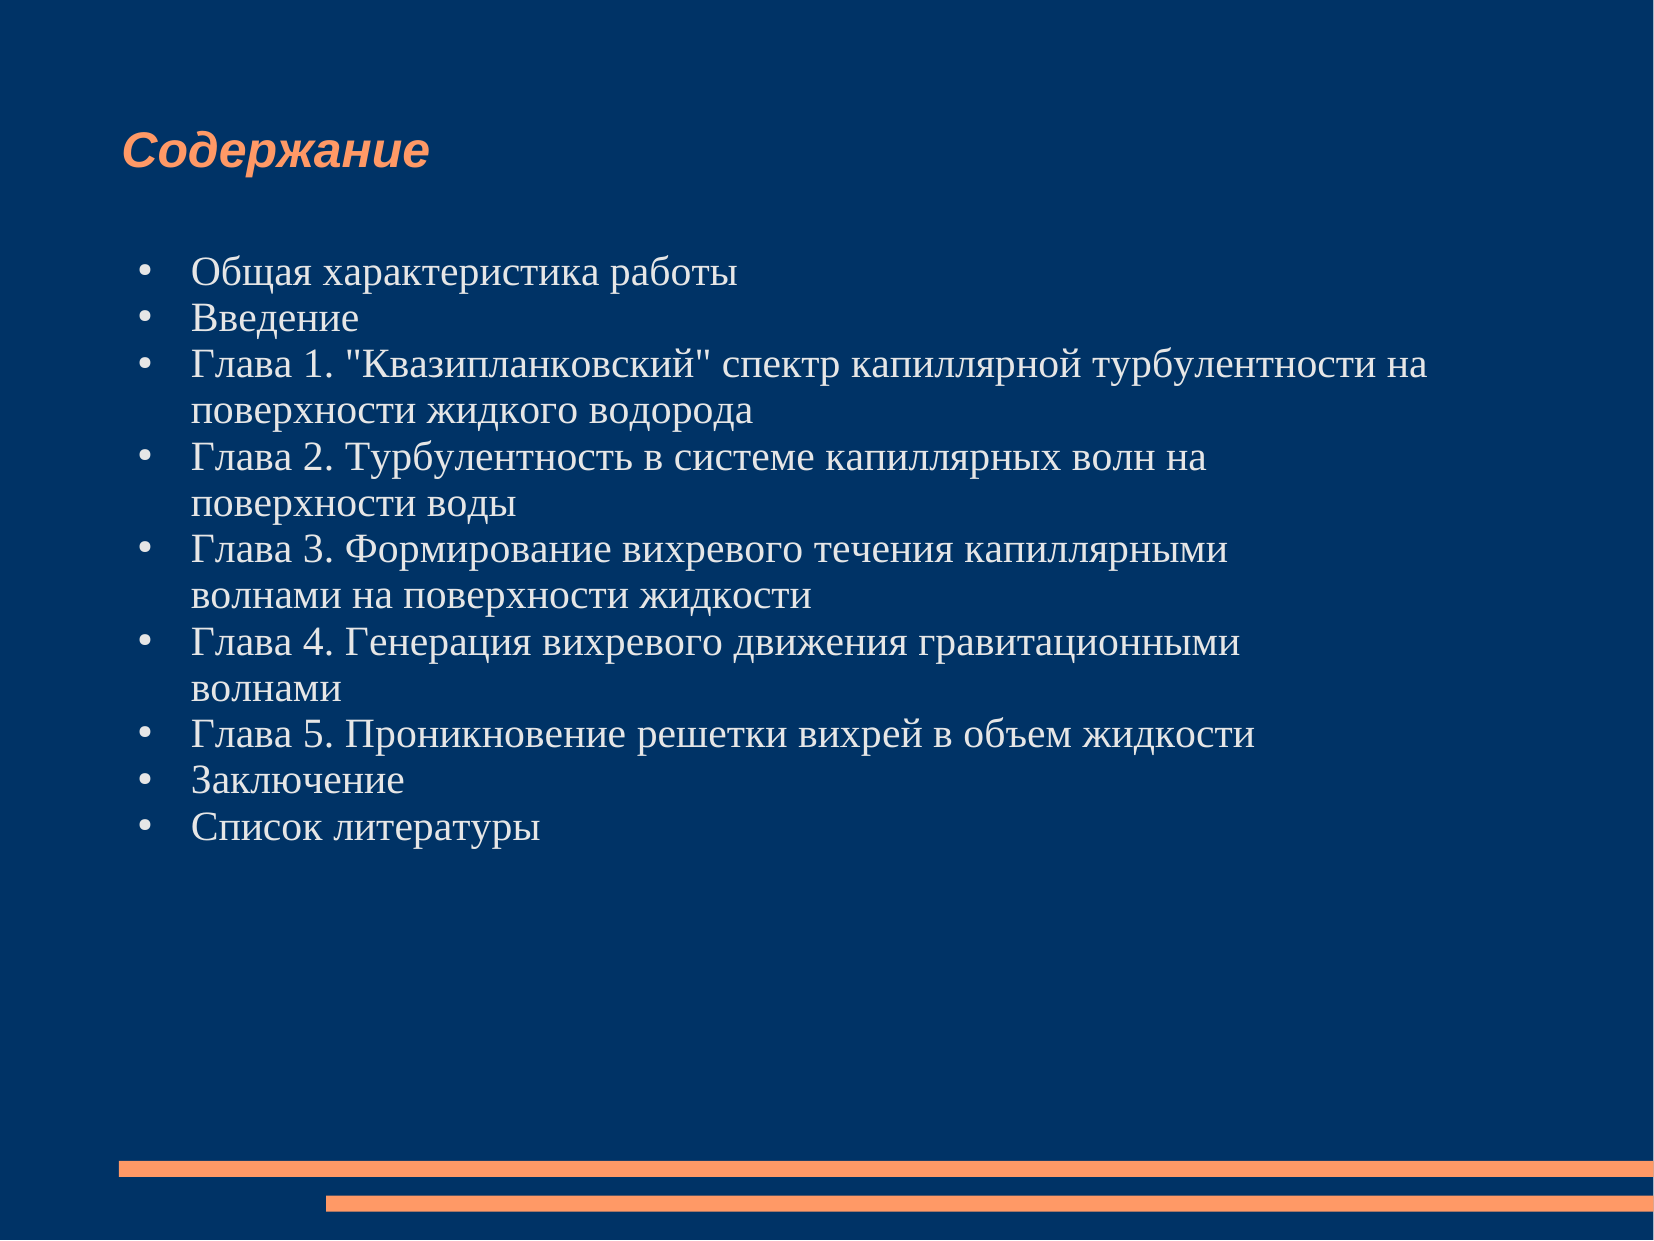

# Содержание
Общая характеристика работы
Введение
Глава 1. "Квазипланковский" спектр капиллярной турбулентности на поверхности жидкого водорода
Глава 2. Турбулентность в системе капиллярных волн на
поверхности воды
Глава 3. Формирование вихревого течения капиллярными
волнами на поверхности жидкости
Глава 4. Генерация вихревого движения гравитационными
волнами
Глава 5. Проникновение решетки вихрей в объем жидкости
Заключение
Список литературы